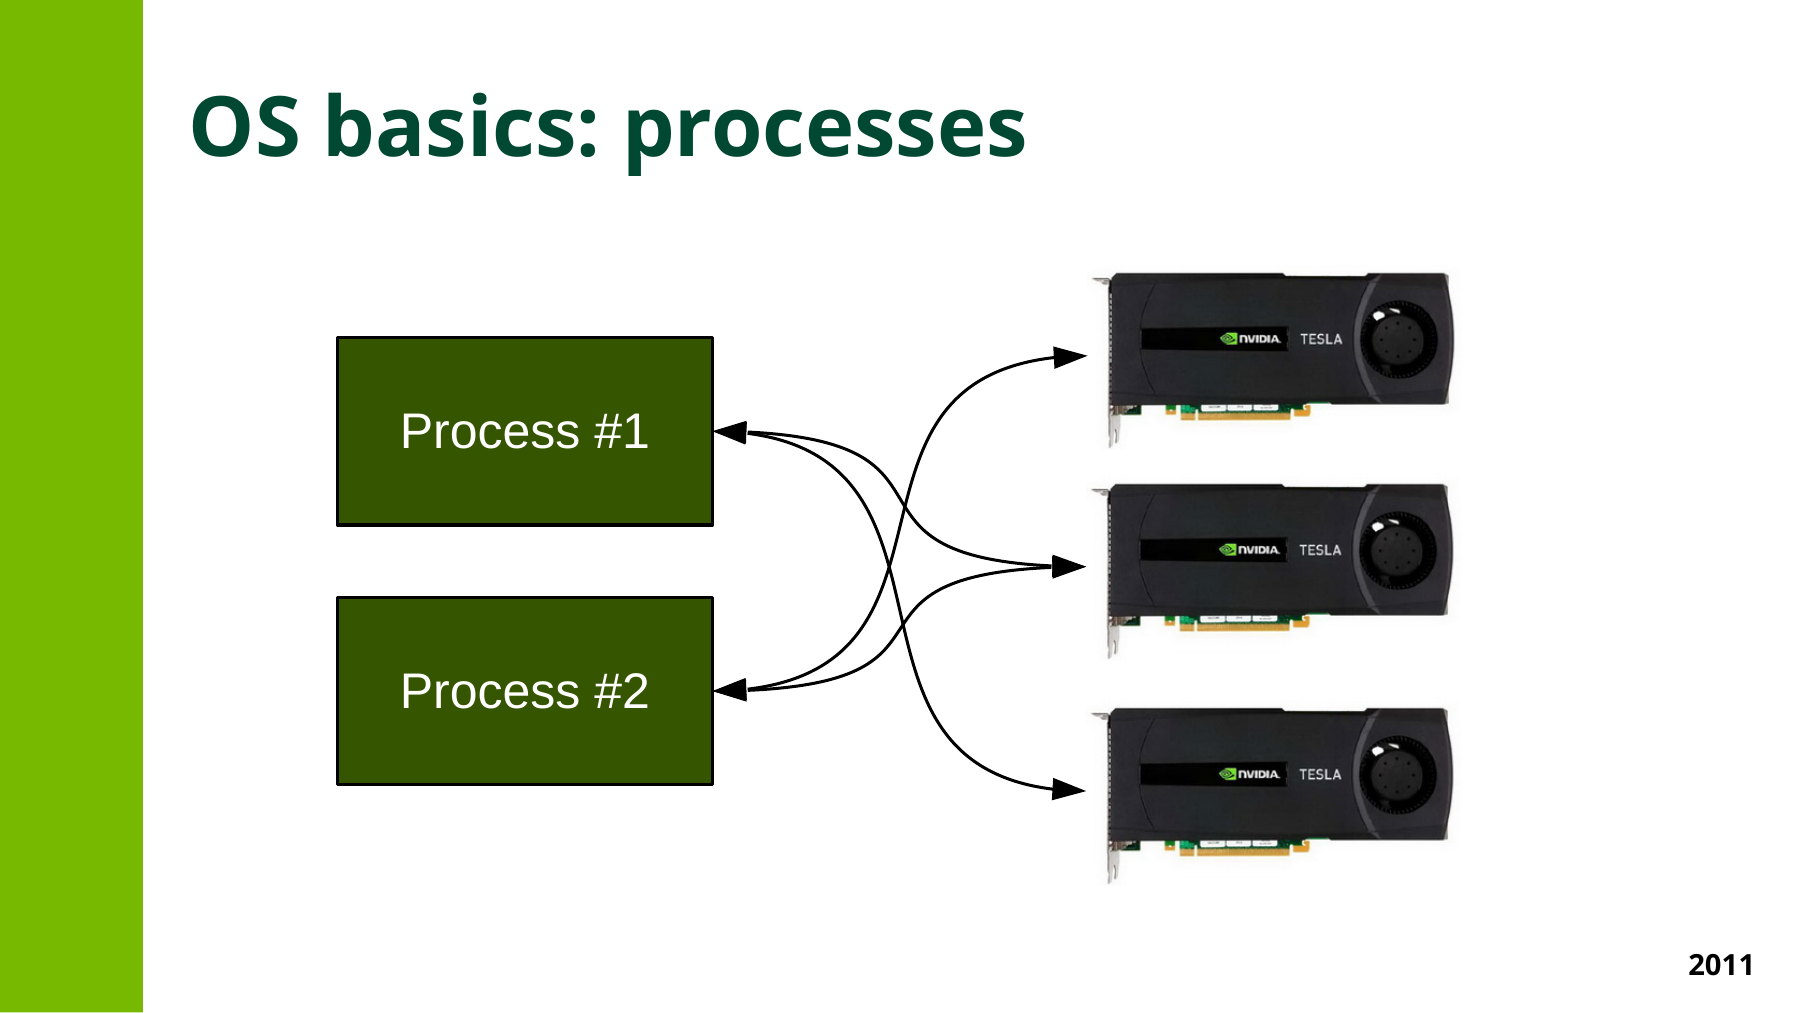

# OS basics: processes
Process #1
Process #2